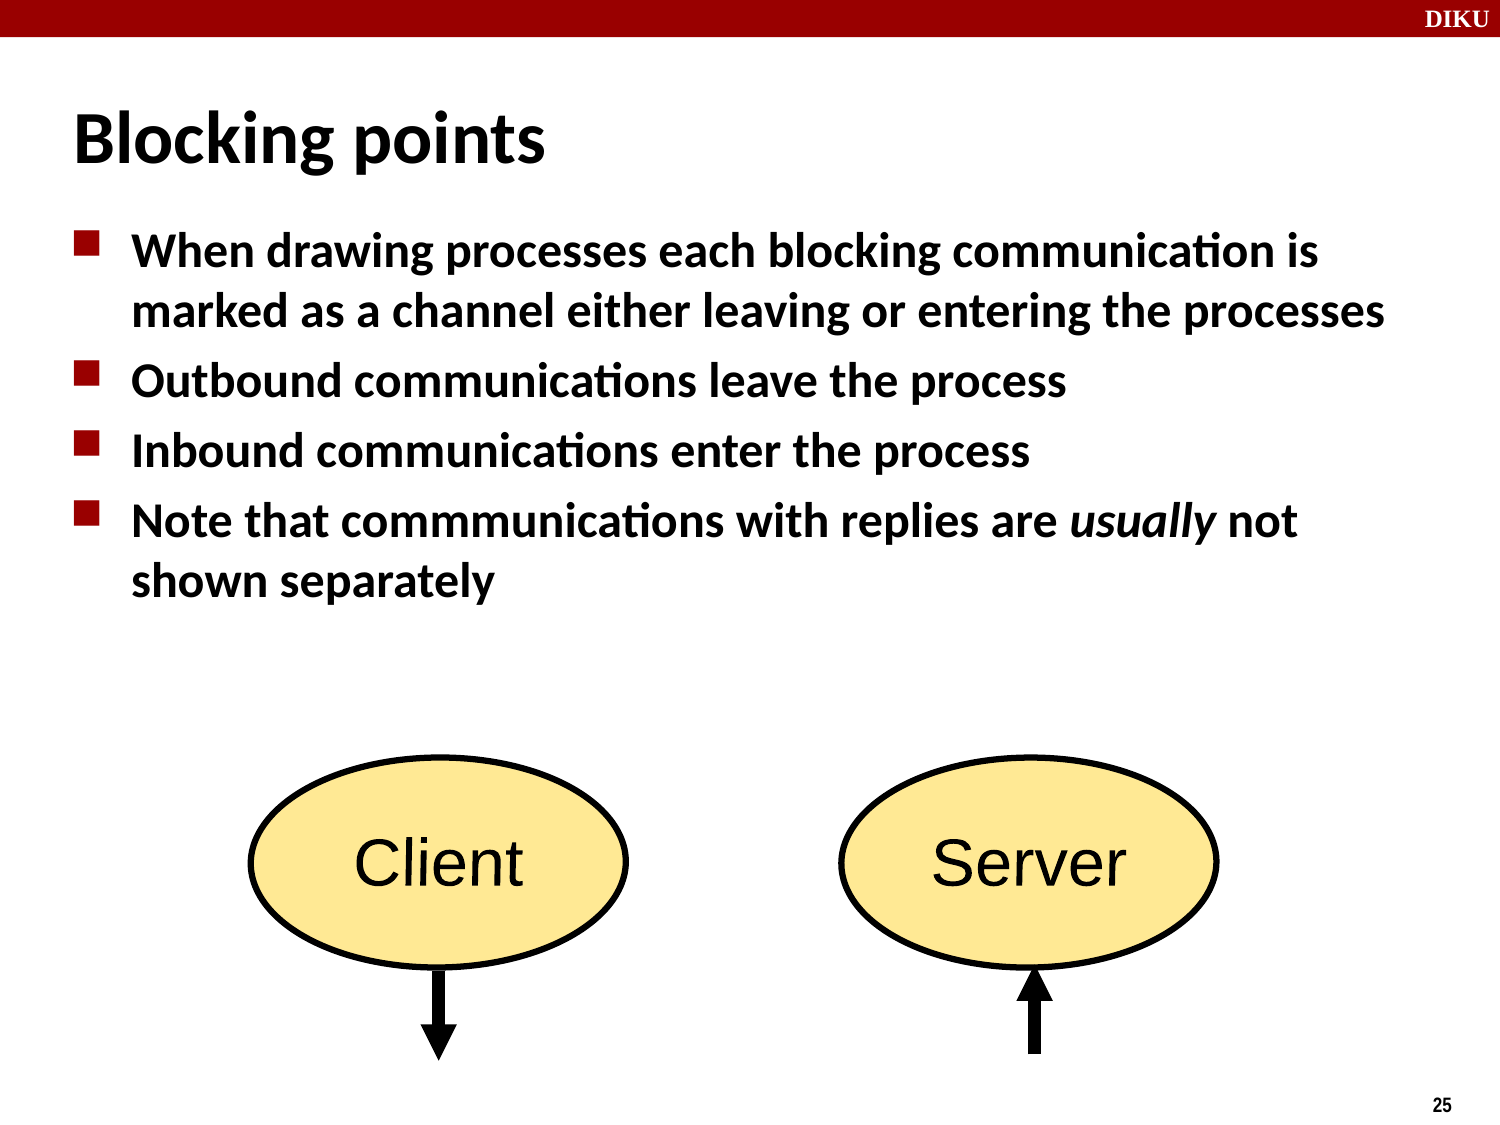

Blocking points
When drawing processes each blocking communication is marked as a channel either leaving or entering the processes
Outbound communications leave the process
Inbound communications enter the process
Note that commmunications with replies are usually not shown separately
Client
Server